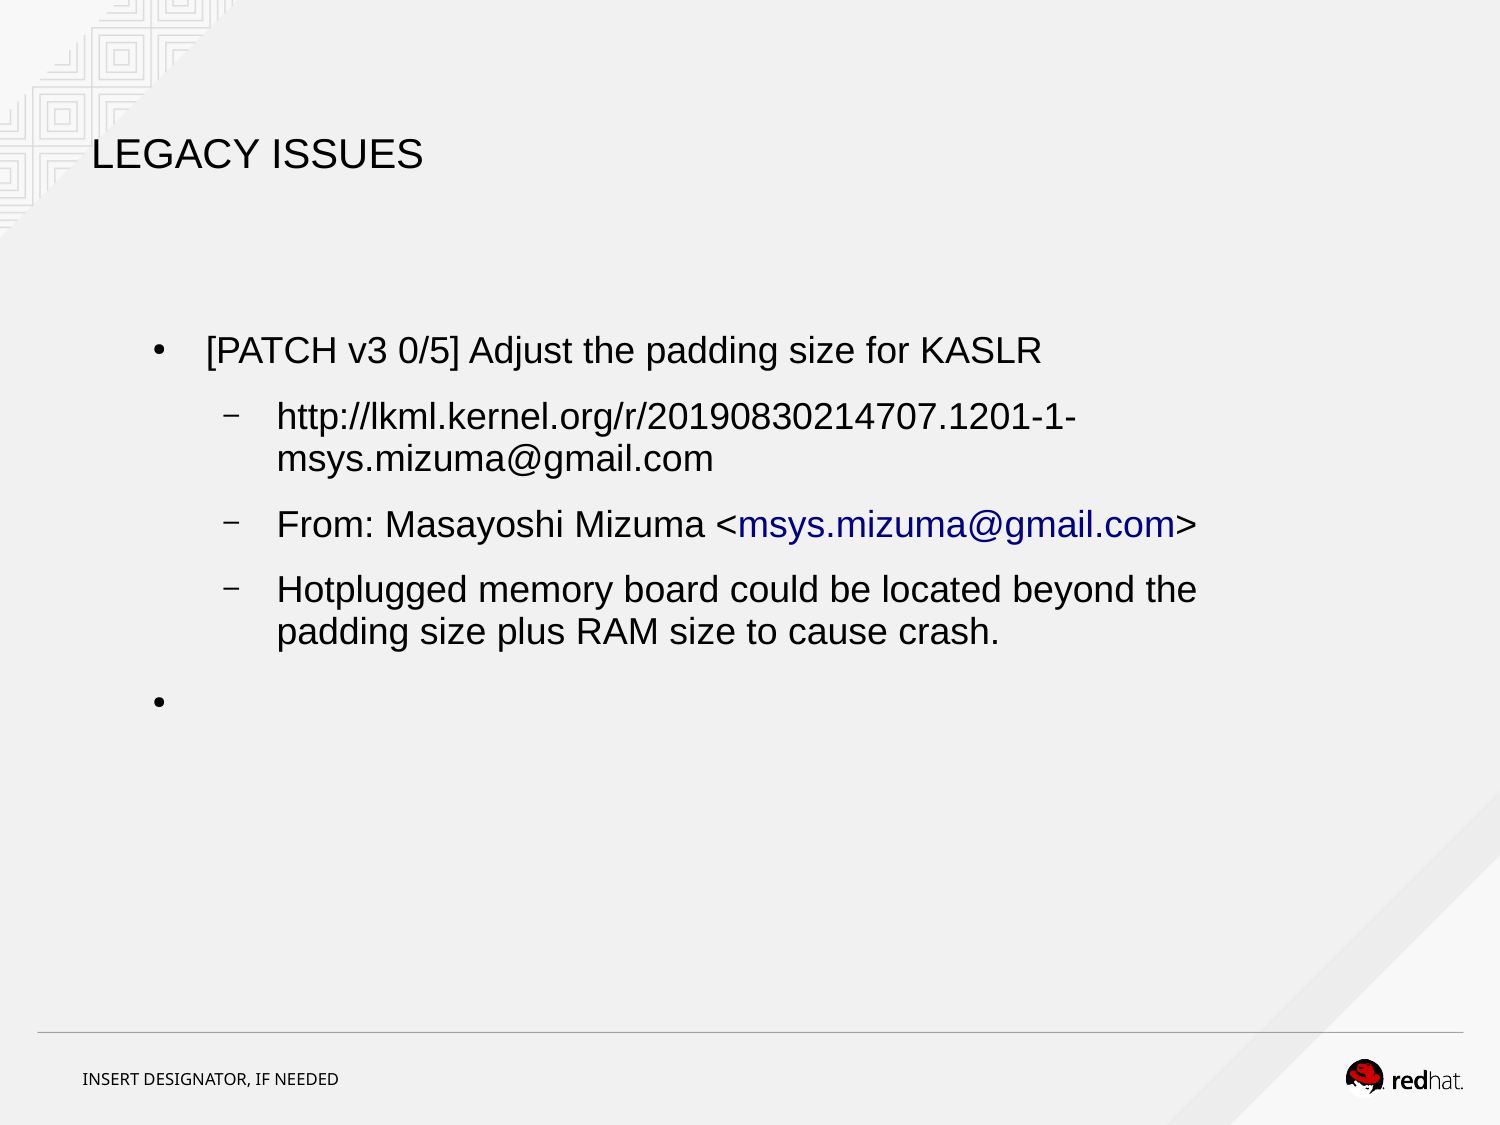

# LEGACY ISSUES
[PATCH v3 0/5] Adjust the padding size for KASLR
http://lkml.kernel.org/r/20190830214707.1201-1-msys.mizuma@gmail.com
From: Masayoshi Mizuma <msys.mizuma@gmail.com>
Hotplugged memory board could be located beyond the padding size plus RAM size to cause crash.